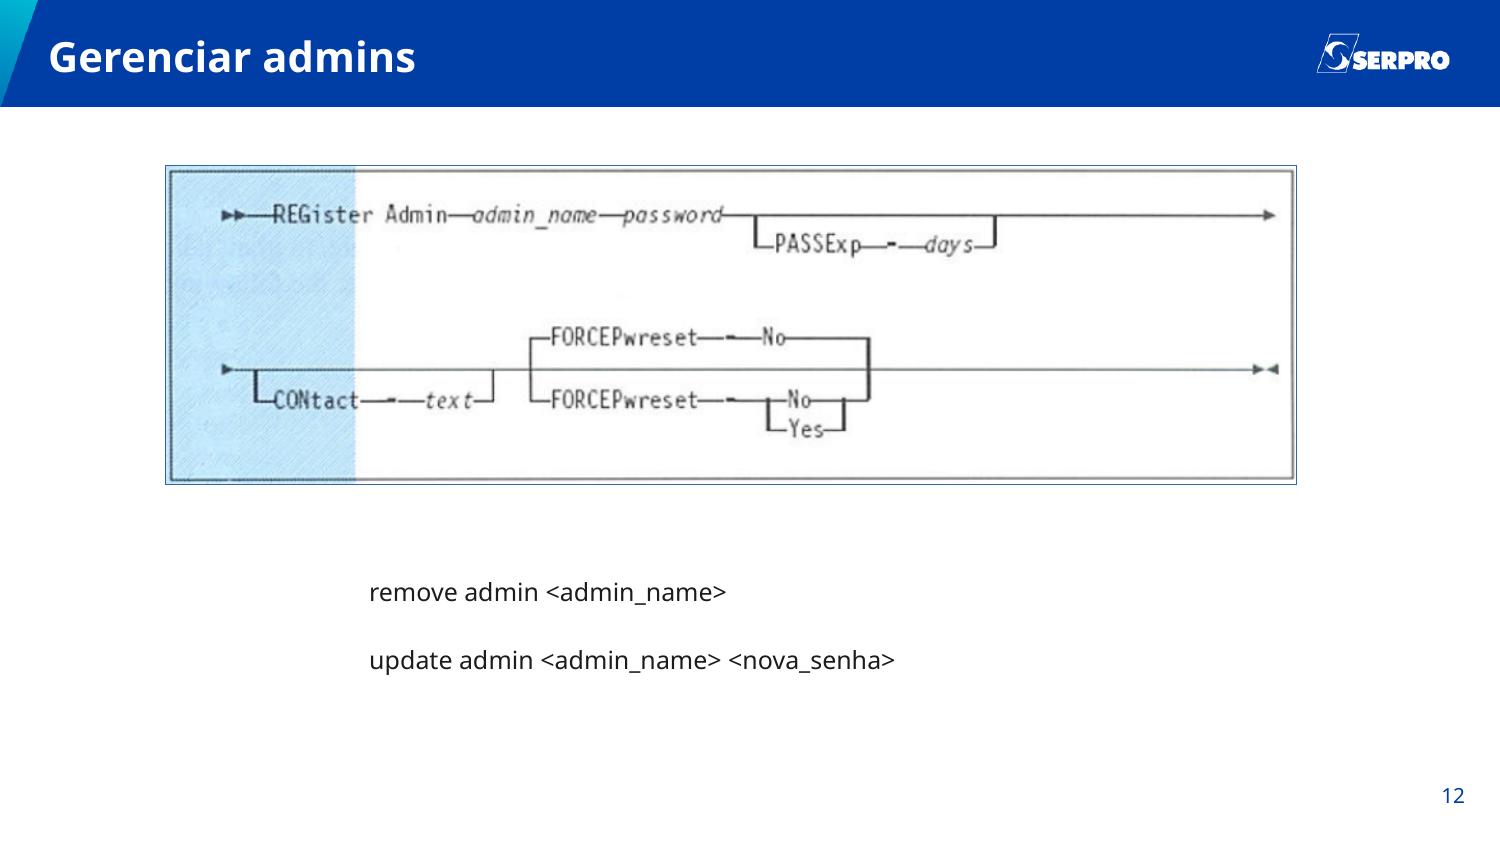

# Gerenciar admins
remove admin <admin_name>
update admin <admin_name> <nova_senha>